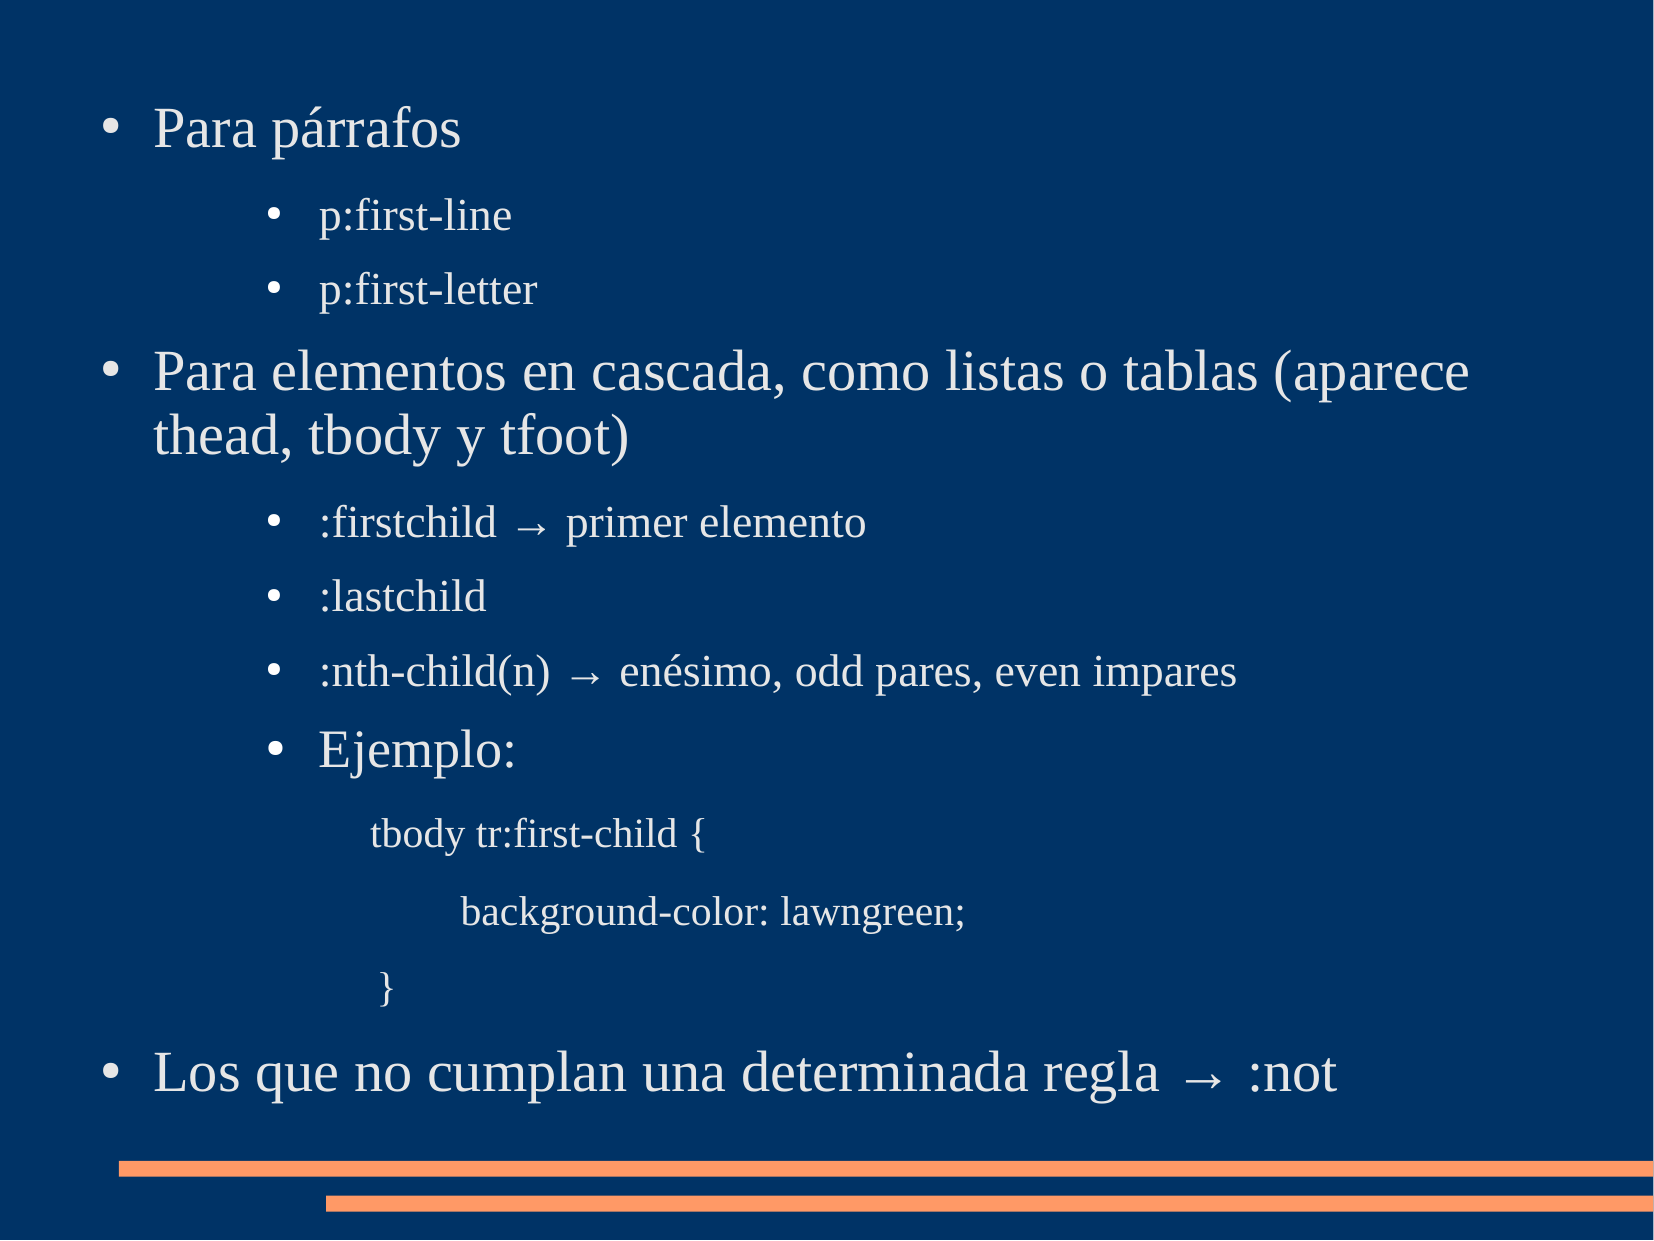

# Para párrafos
p:first-line
p:first-letter
Para elementos en cascada, como listas o tablas (aparece thead, tbody y tfoot)
:firstchild → primer elemento
:lastchild
:nth-child(n) → enésimo, odd pares, even impares
Ejemplo:
 tbody tr:first-child {
 background-color: lawngreen;
 }
Los que no cumplan una determinada regla → :not